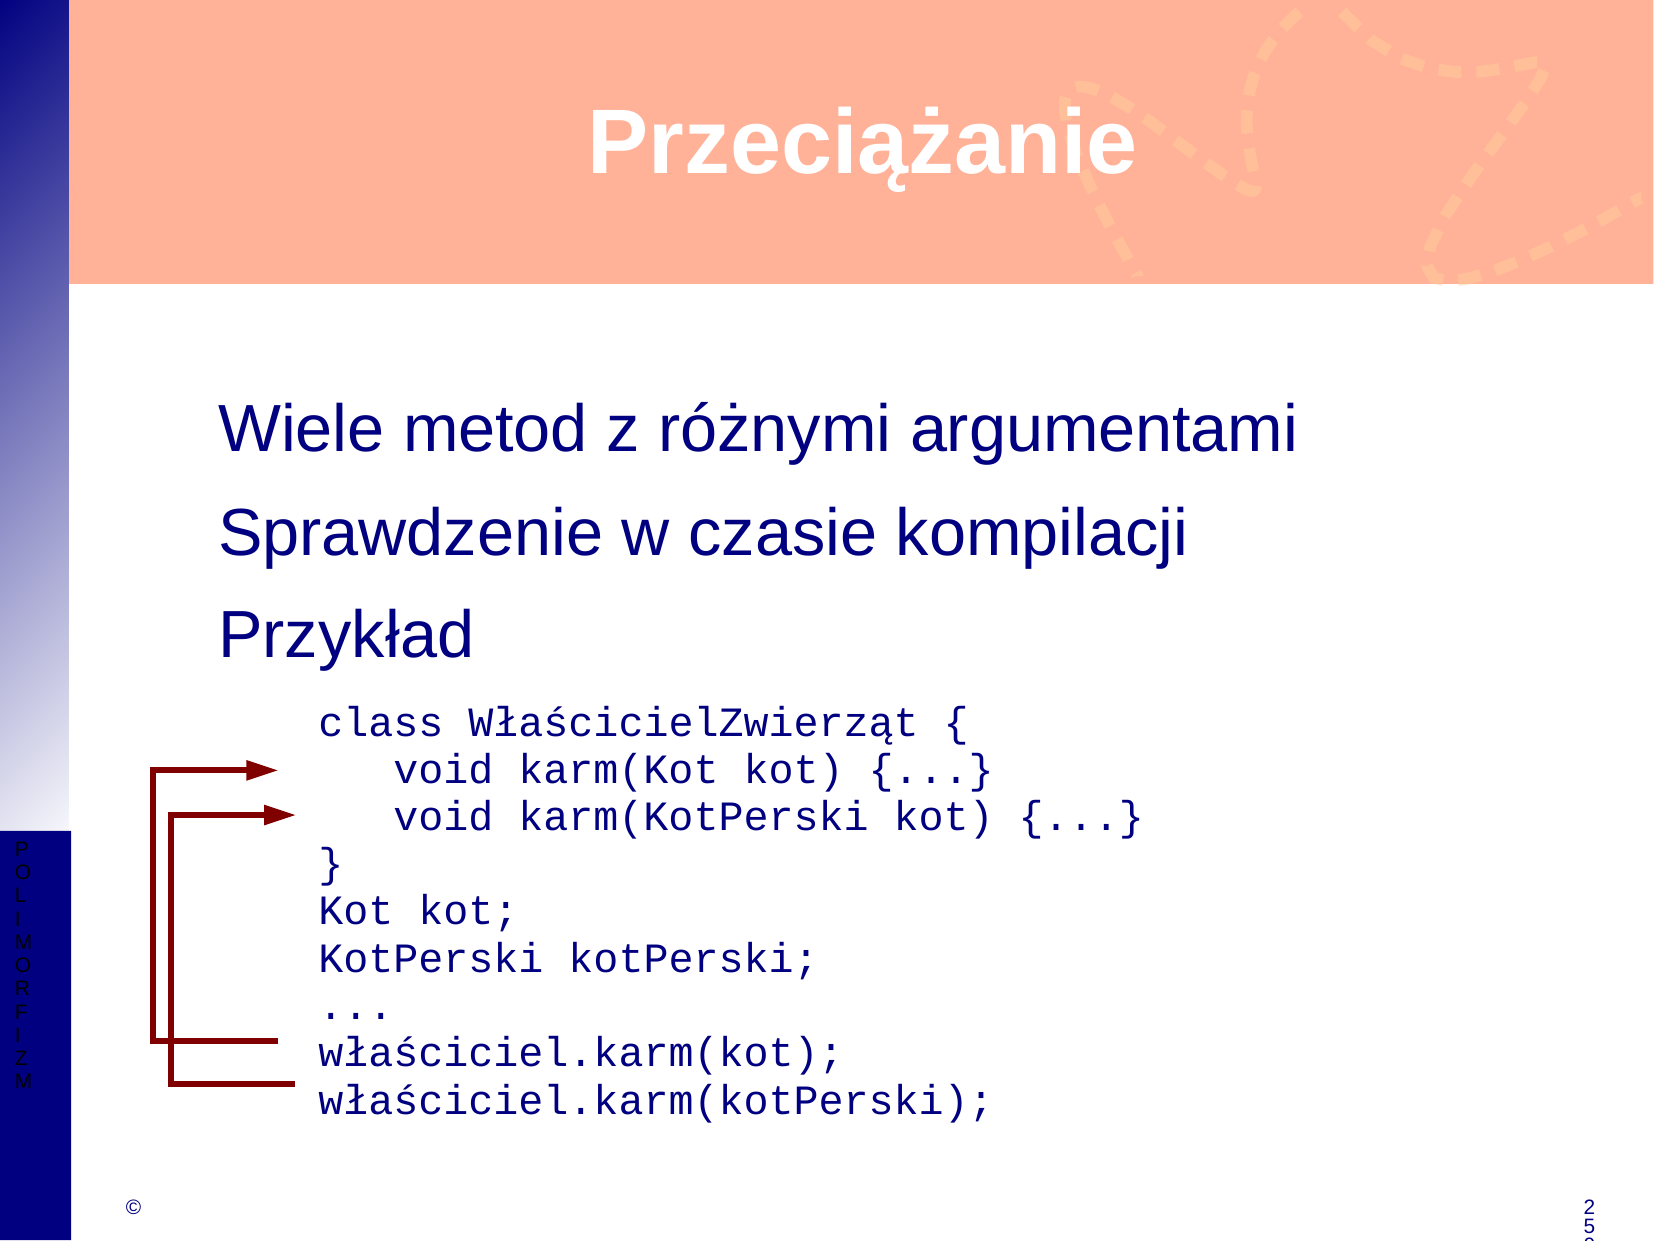

# Przeciążanie
Wiele metod z różnymi argumentami
Sprawdzenie w czasie kompilacji
Przykład
 class WłaścicielZwierząt {
 void karm(Kot kot) {...}
 void karm(KotPerski kot) {...}
 }
 Kot kot;
 KotPerski kotPerski;
 ...
 właściciel.karm(kot);
 właściciel.karm(kotPerski);
P
O
L
I
M
O
R
F
I
Z
M